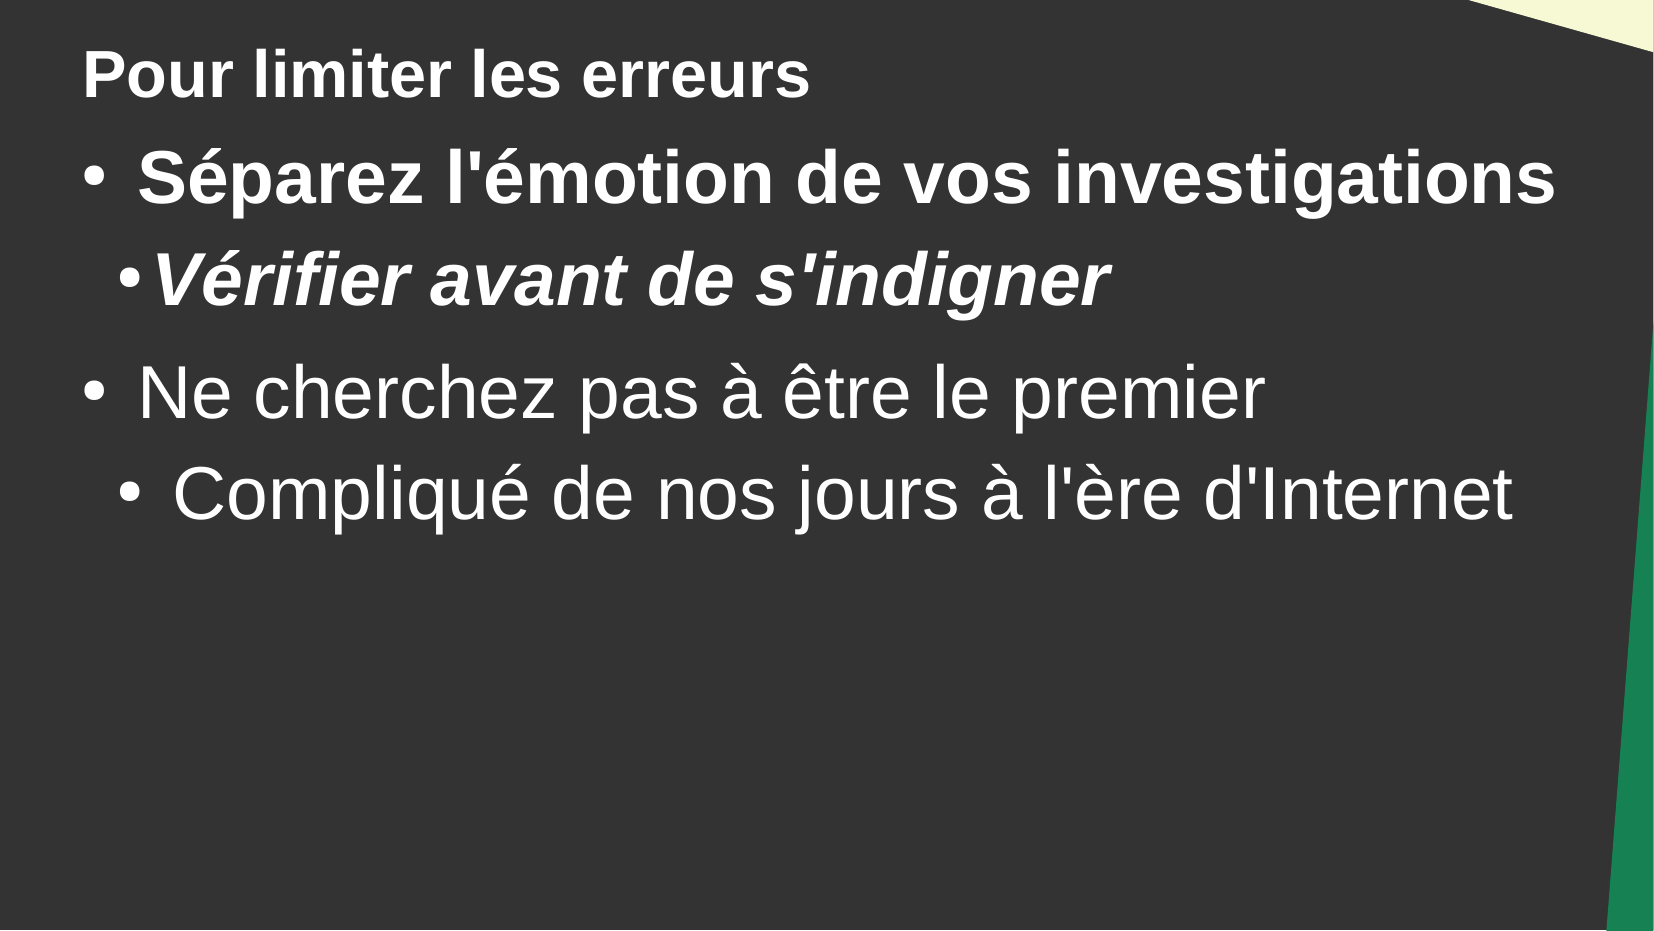

# Pour limiter les erreurs
 Séparez l'émotion de vos investigations
Vérifier avant de s'indigner
 Ne cherchez pas à être le premier
 Compliqué de nos jours à l'ère d'Internet